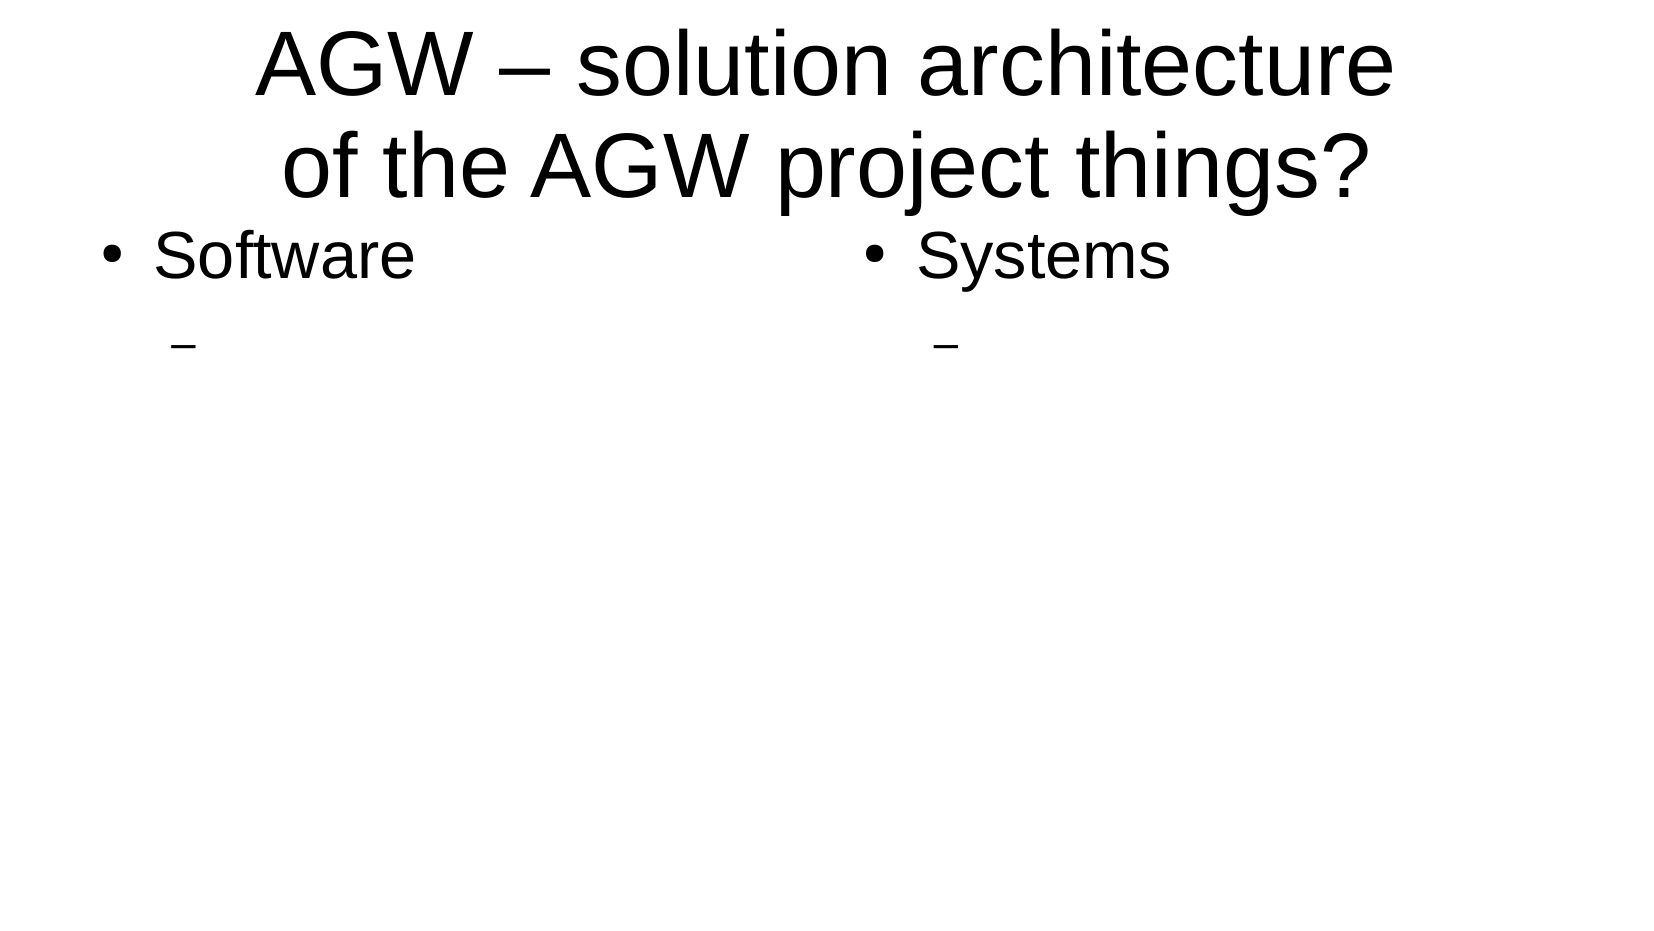

# AGW – solution architecture of the AGW project things?
Software
Systems